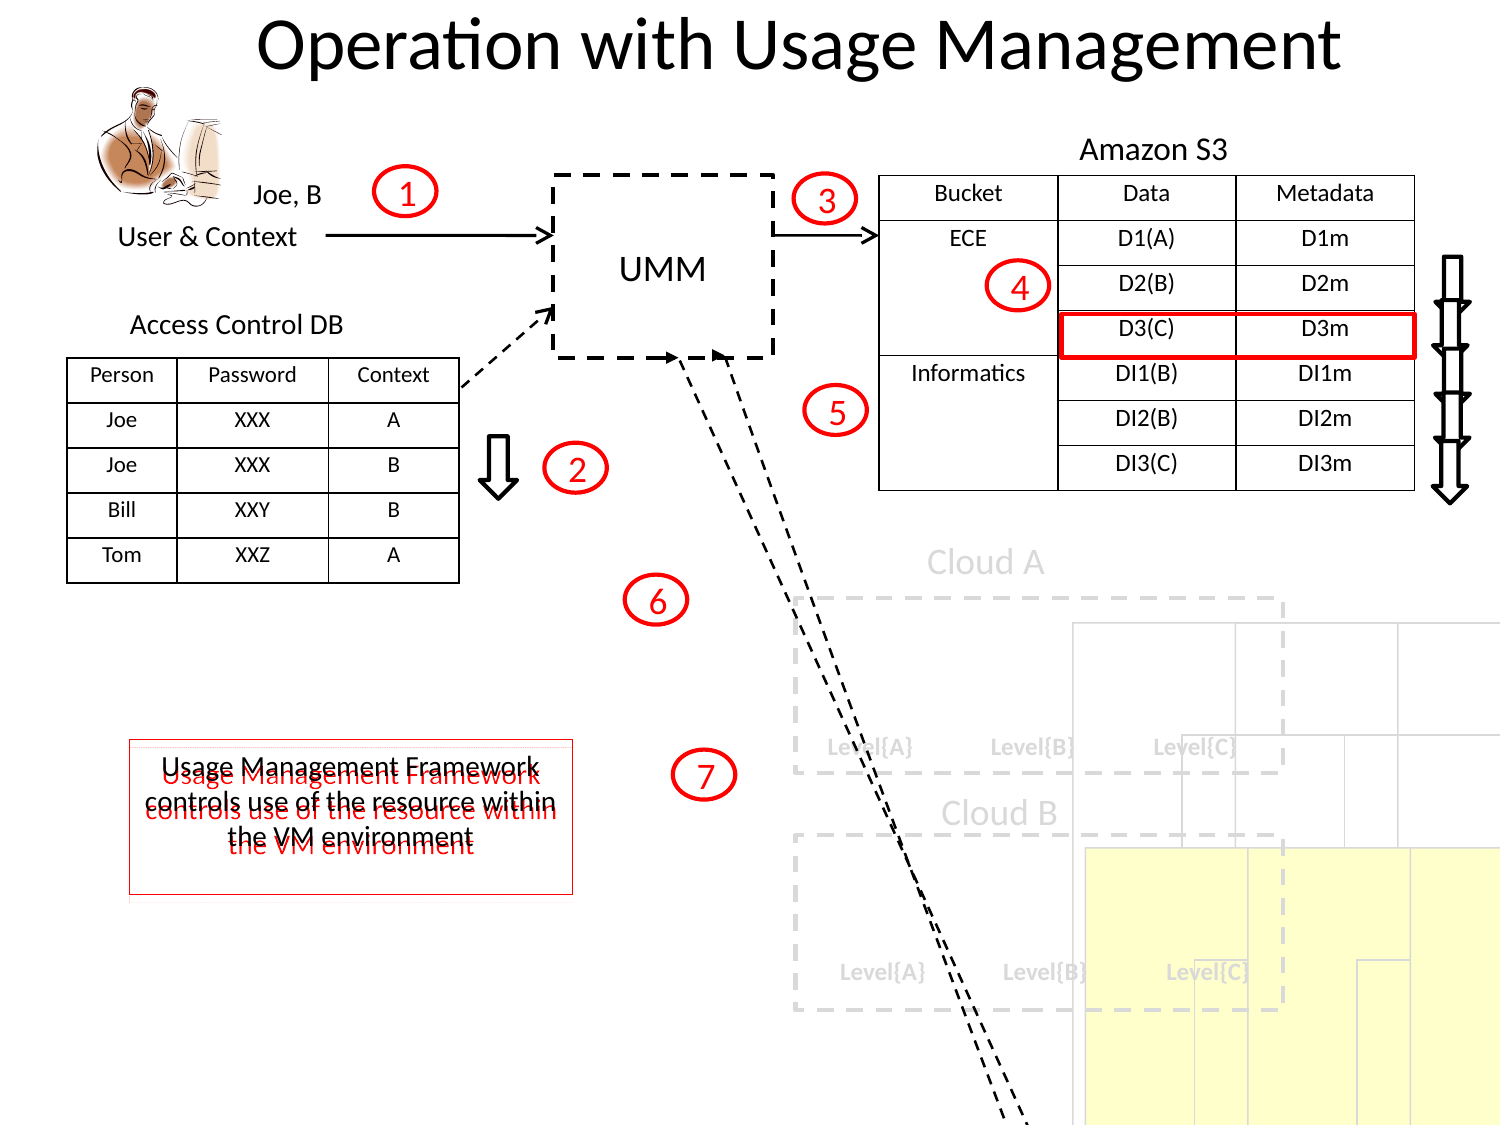

# Operation with Usage Management
Amazon S3
1
Joe, B
3
UMM
| Bucket | Data | Metadata |
| --- | --- | --- |
| ECE | D1(A) | D1m |
| | D2(B) | D2m |
| | D3(C) | D3m |
| Informatics | DI1(B) | DI1m |
| | DI2(B) | DI2m |
| | DI3(C) | DI3m |
User & Context
4
Access Control DB
| Person | Password | Context |
| --- | --- | --- |
| Joe | XXX | A |
| Joe | XXX | B |
| Bill | XXY | B |
| Tom | XXZ | A |
5
2
Cloud A
6
Level{A}
Level{B}
Level{C}
Usage Management Framework controls use of the resource within the VM environment
7
Cloud B
Level{A}
Level{B}
Level{C}